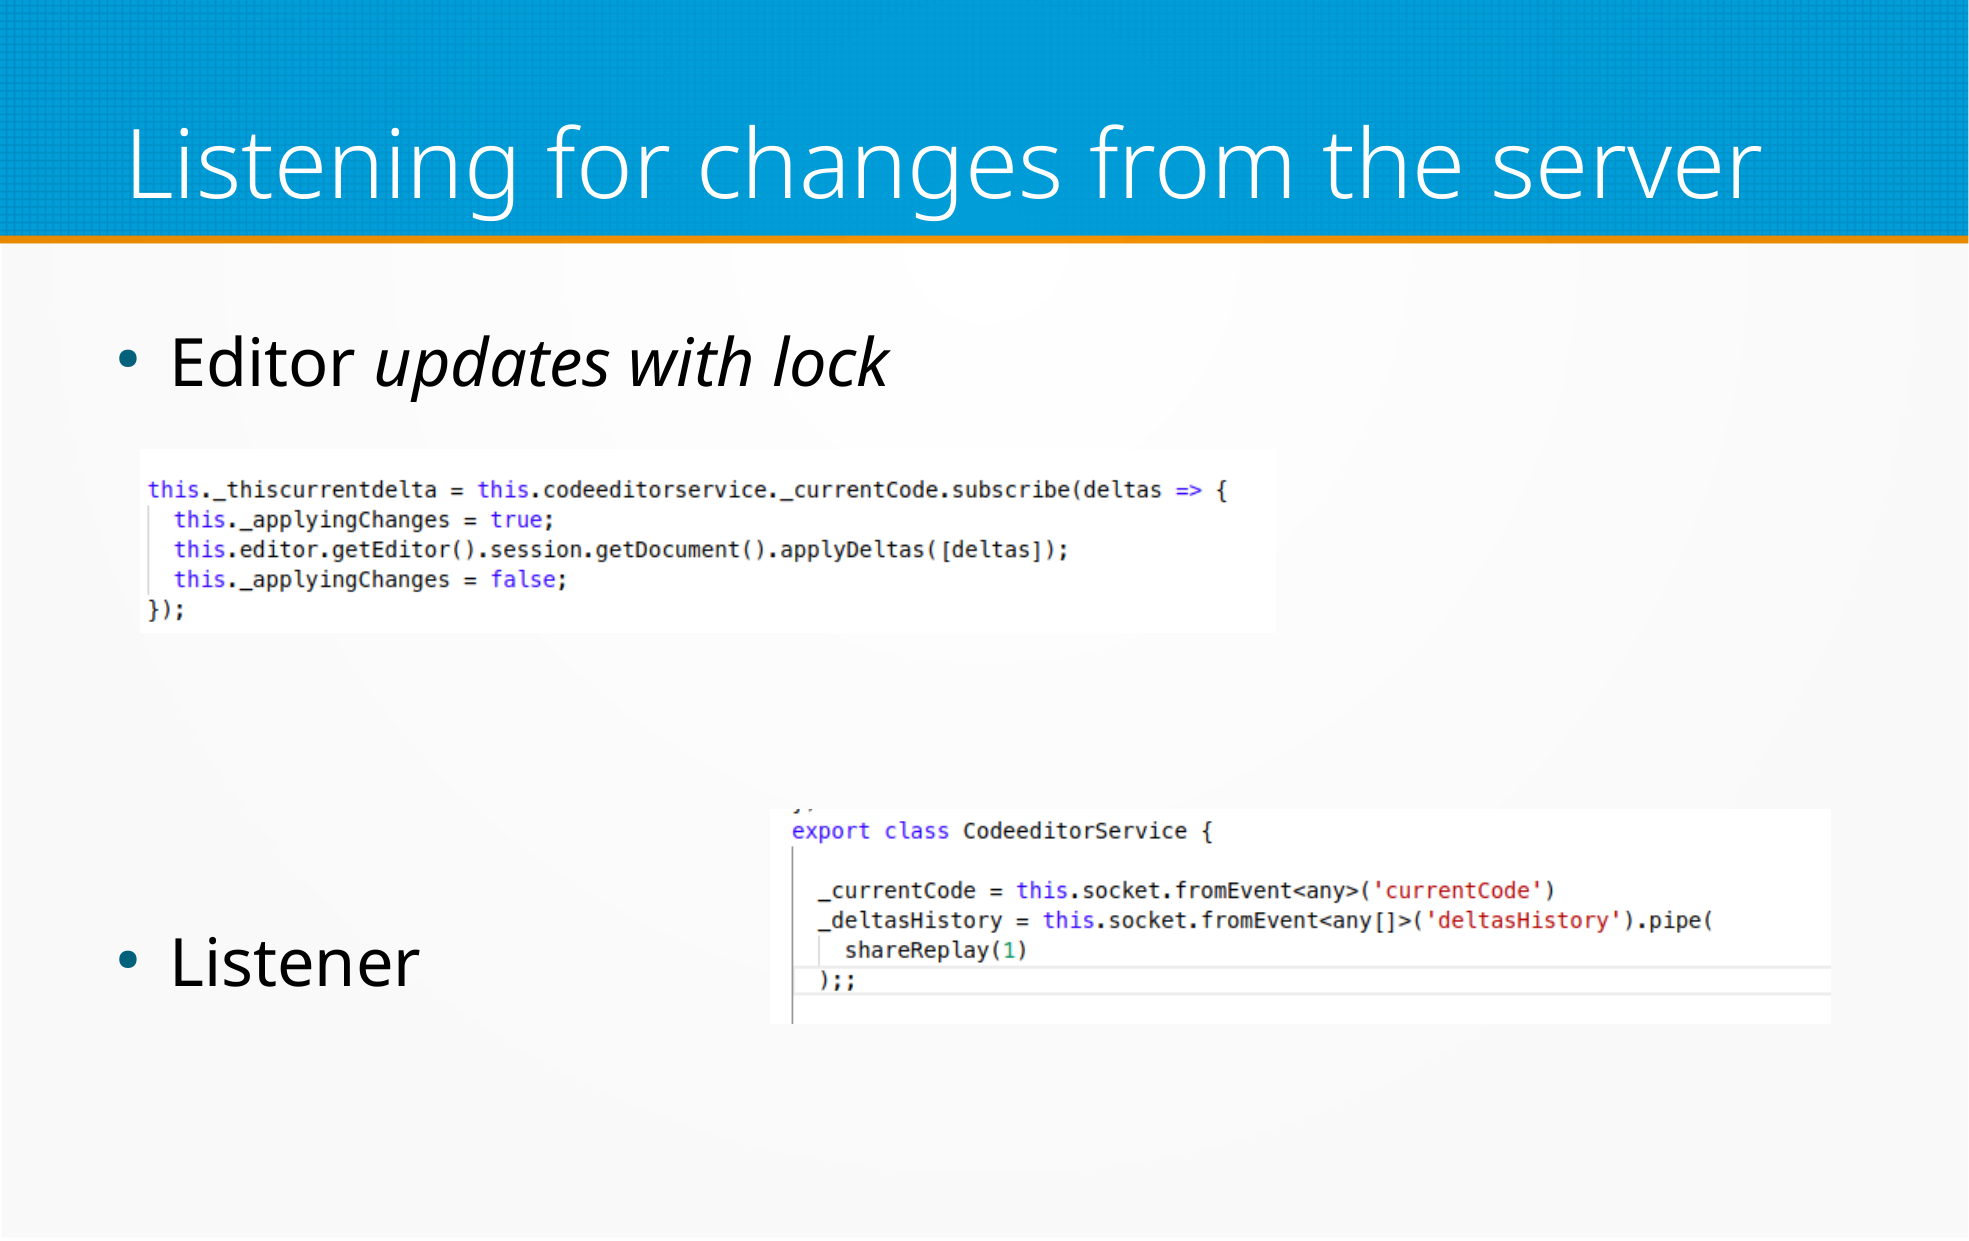

# Listening for changes from the server
Editor updates with lock
Listener